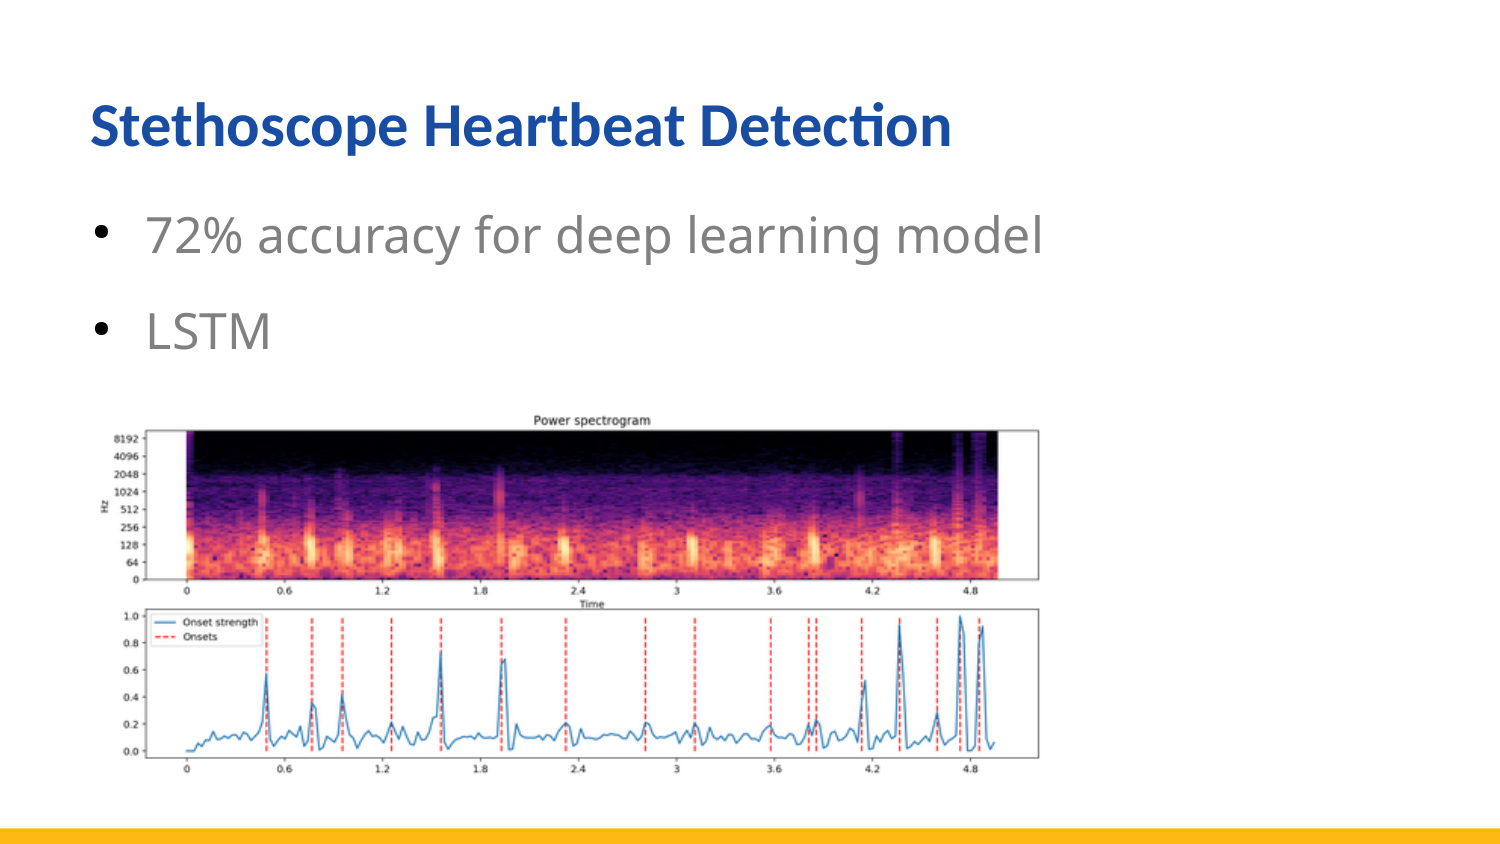

# Stethoscope Heartbeat Detection
72% accuracy for deep learning model
LSTM